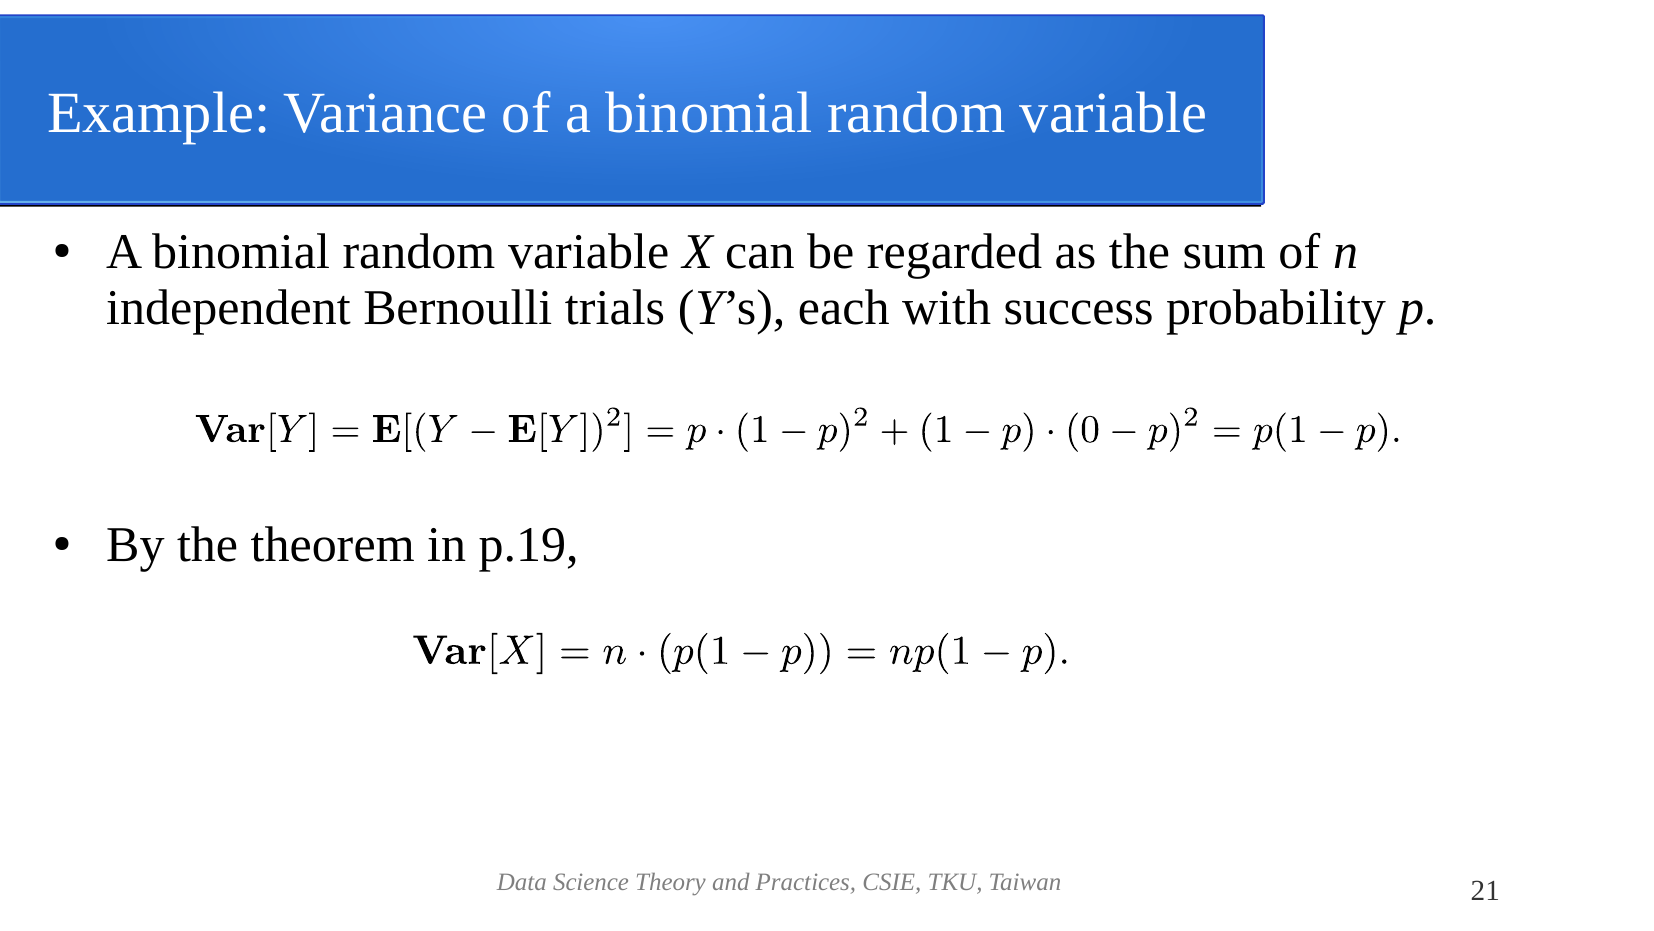

# Example: Variance of a binomial random variable
A binomial random variable X can be regarded as the sum of n independent Bernoulli trials (Y’s), each with success probability p.
By the theorem in p.19,
Data Science Theory and Practices, CSIE, TKU, Taiwan
21